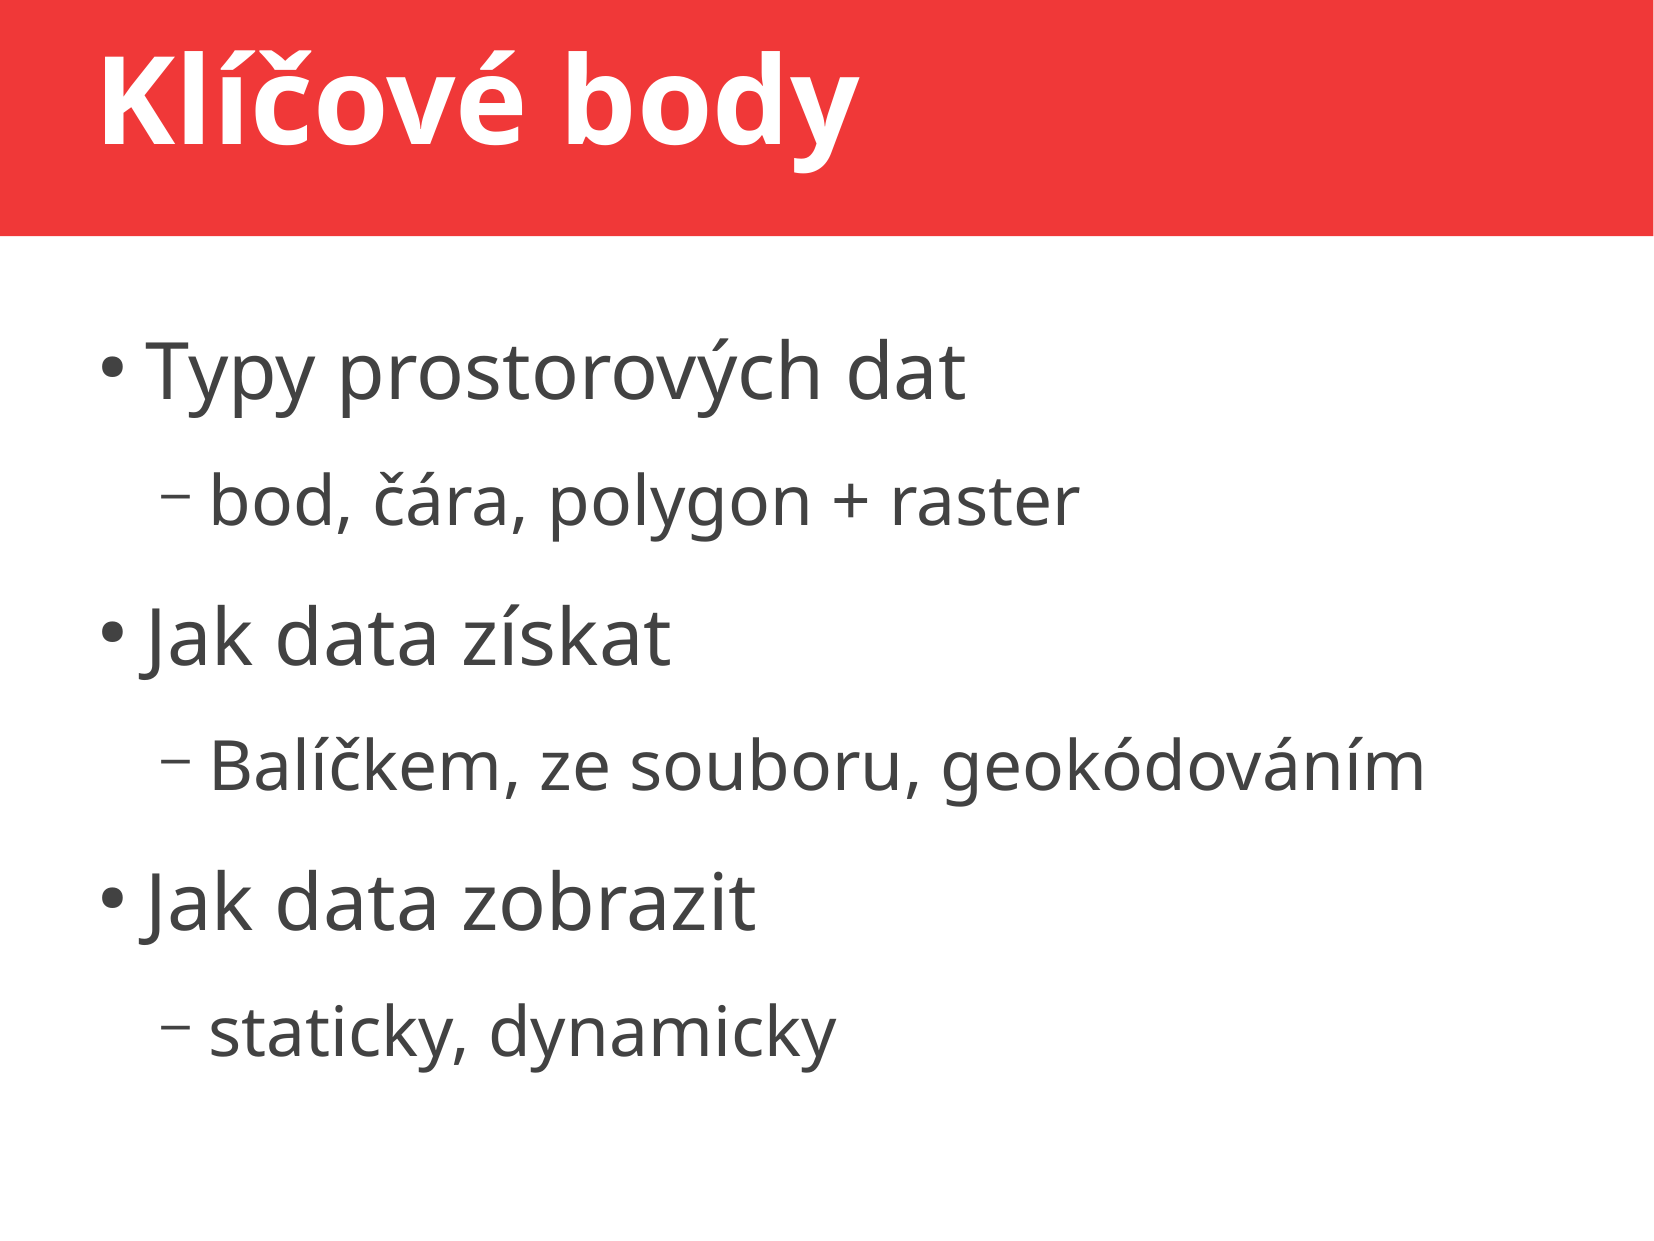

# Klíčové body
Typy prostorových dat
bod, čára, polygon + raster
Jak data získat
Balíčkem, ze souboru, geokódováním
Jak data zobrazit
staticky, dynamicky